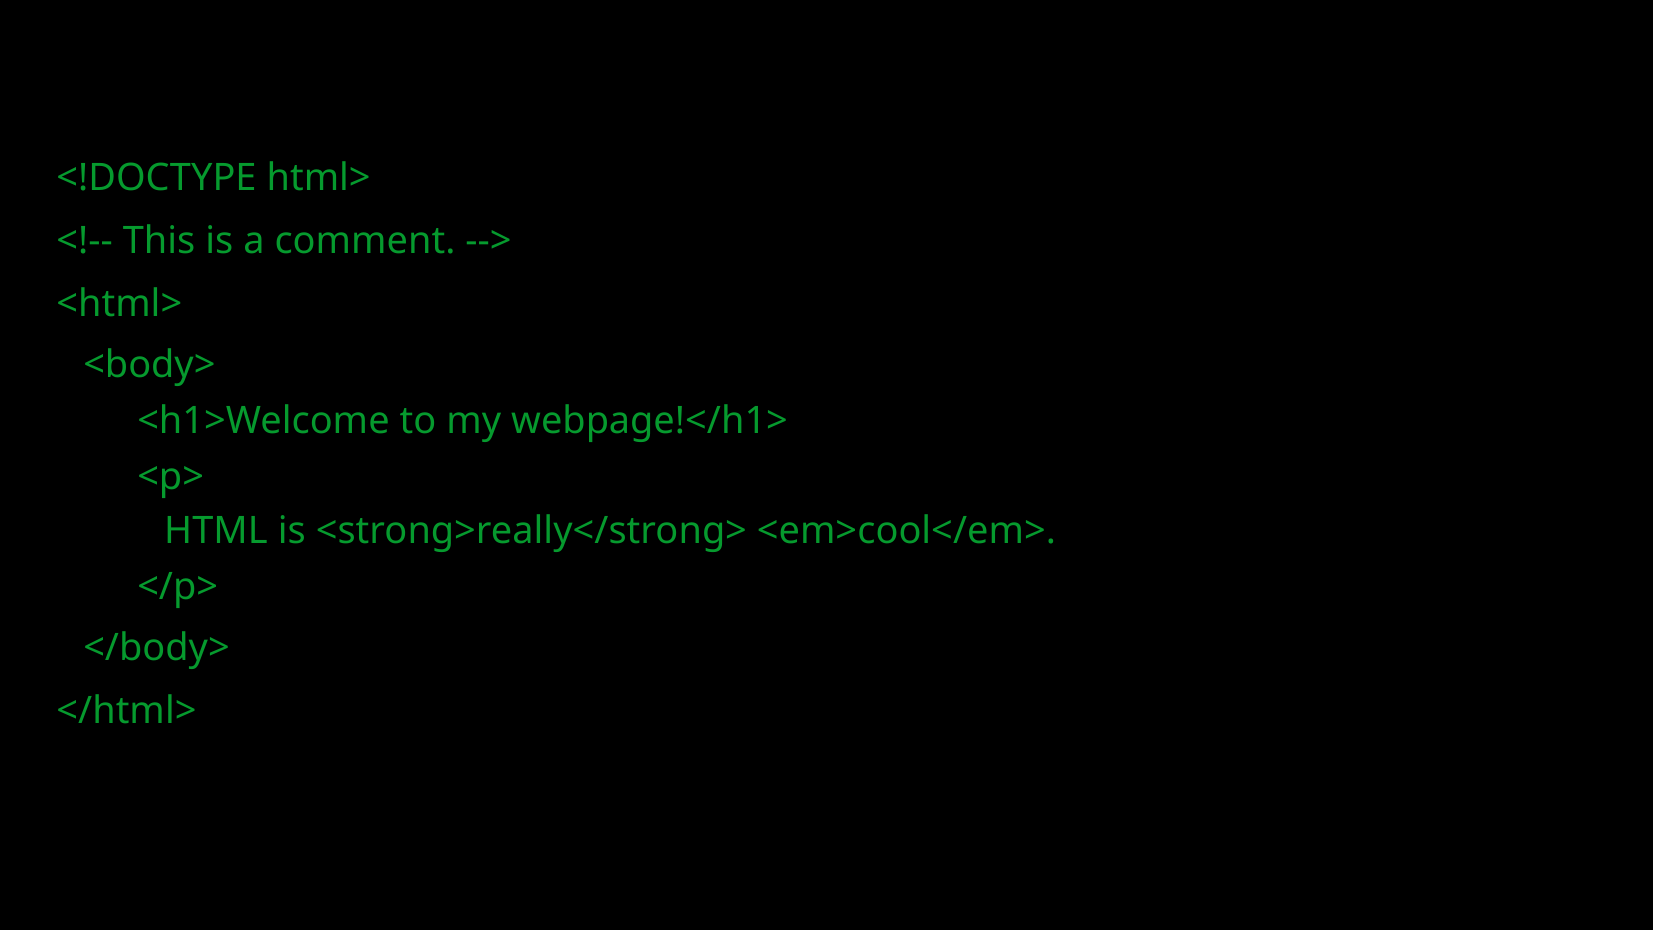

# <!DOCTYPE html>
<!-- This is a comment. -->
<html>
<body>
<h1>Welcome to my webpage!</h1>
<p>
HTML is <strong>really</strong> <em>cool</em>.
</p>
</body>
</html>